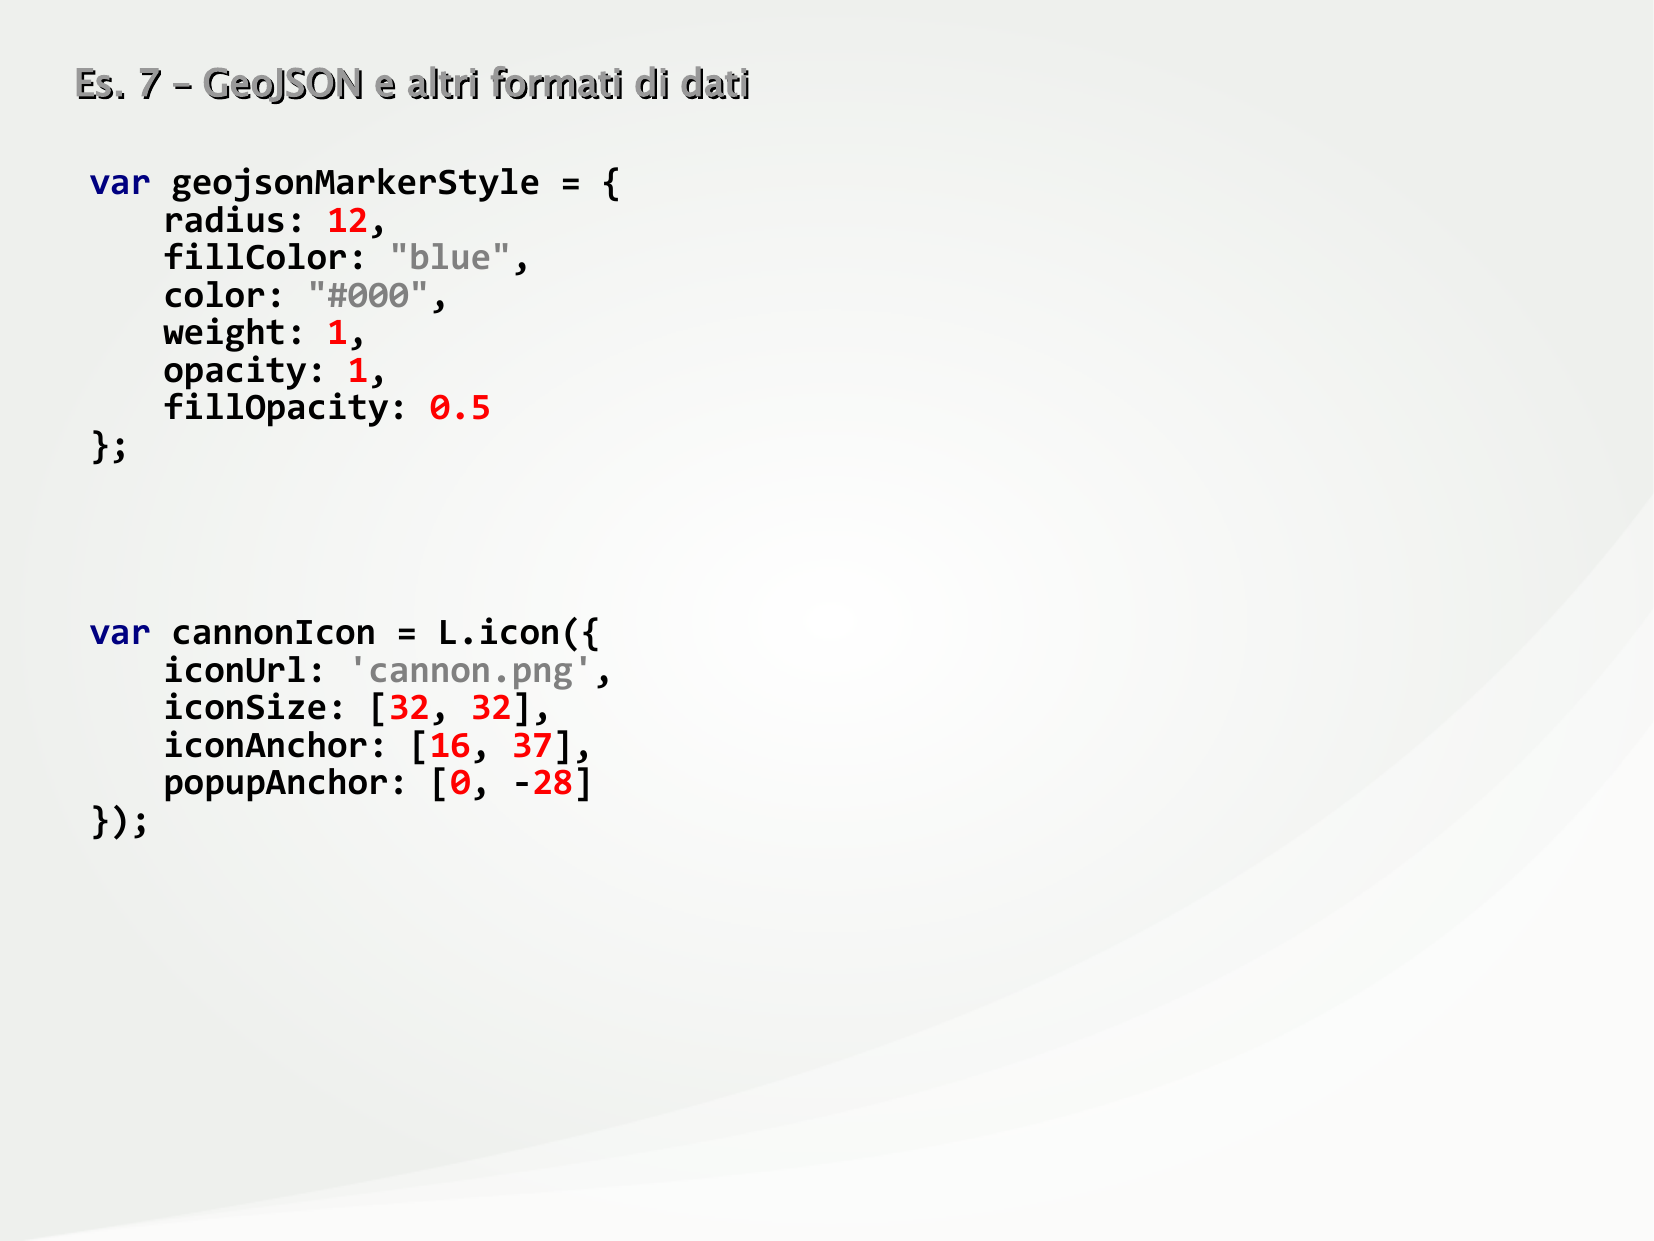

Es. 7 – GeoJSON e altri formati di dati
var geojsonMarkerStyle = {
	radius: 12,
	fillColor: "blue",
	color: "#000",
	weight: 1,
	opacity: 1,
	fillOpacity: 0.5
};
var cannonIcon = L.icon({
	iconUrl: 'cannon.png',
	iconSize: [32, 32],
	iconAnchor: [16, 37],
	popupAnchor: [0, -28]
});